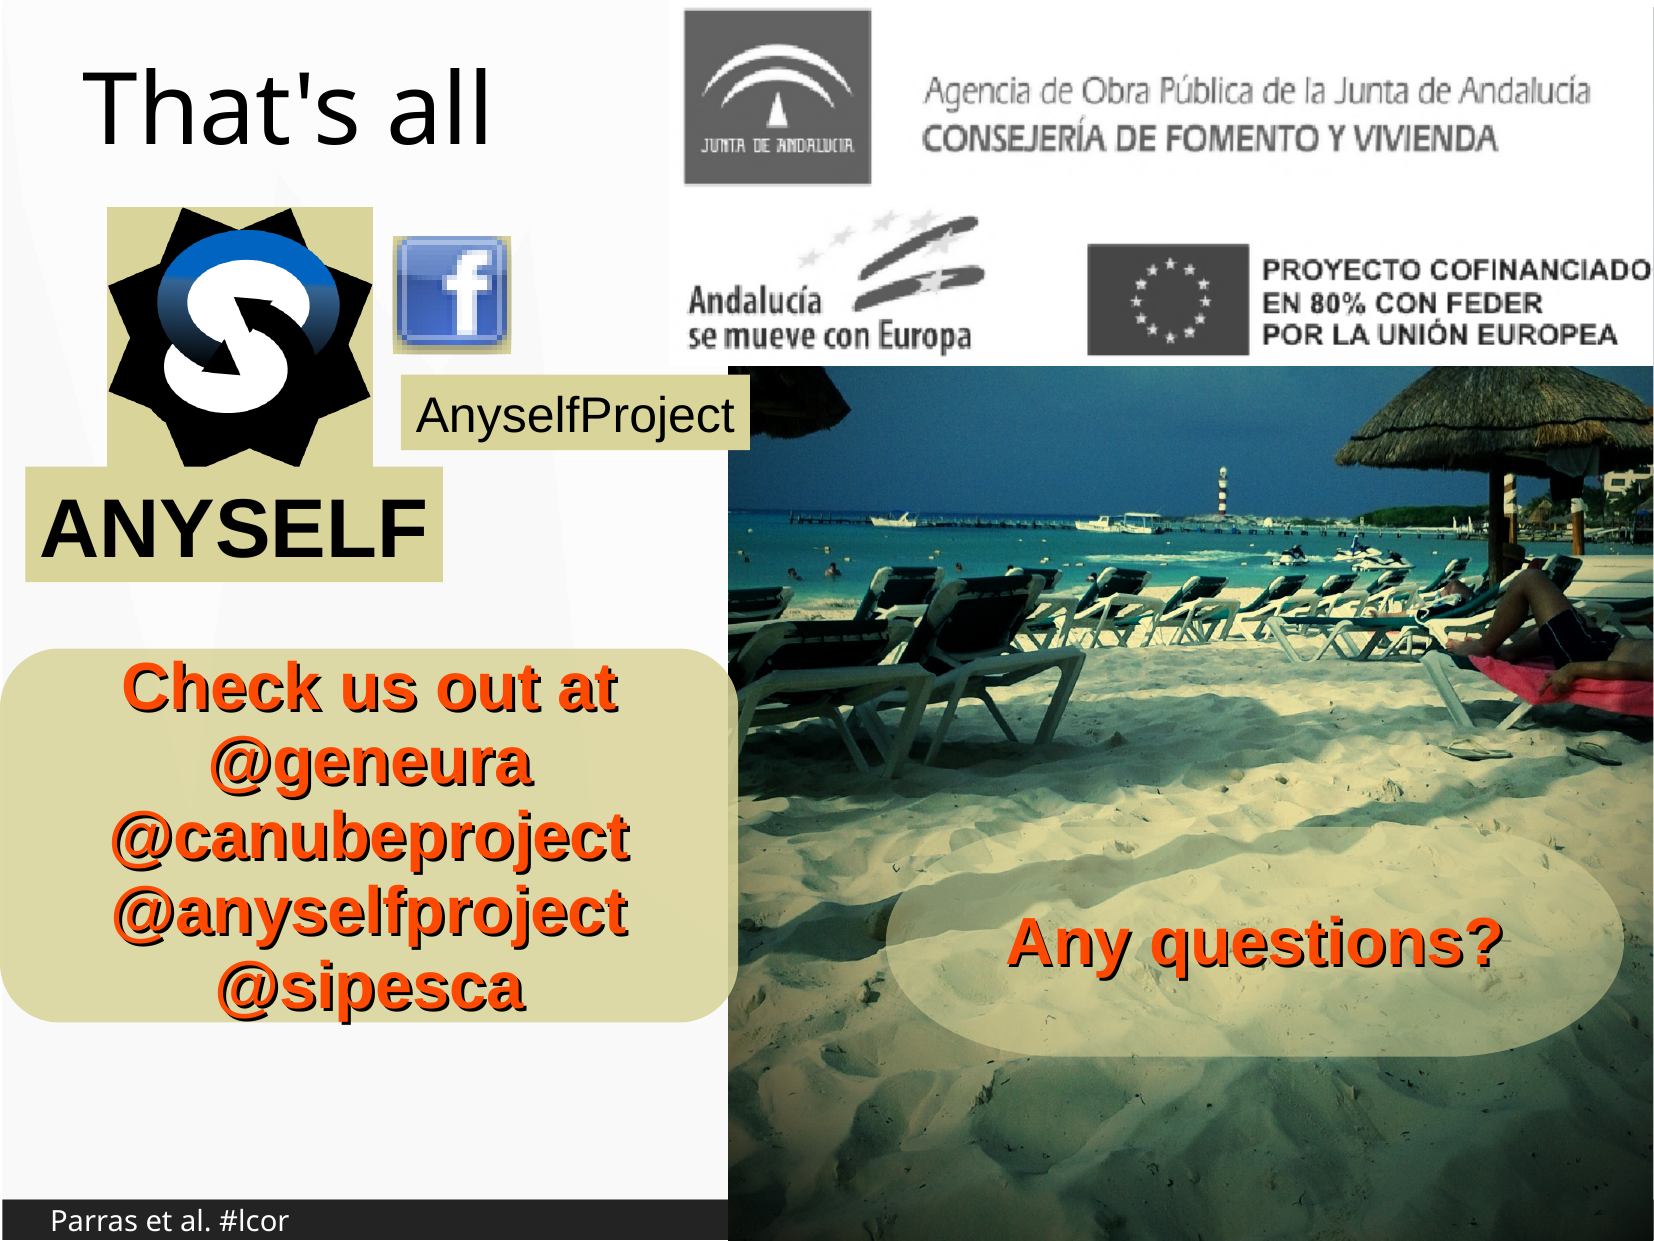

# That's all
AnyselfProject
ANYSELF
Check us out at @geneura
@canubeproject
@anyselfproject
@sipesca
Any questions?
Parras et al. #lcor
14